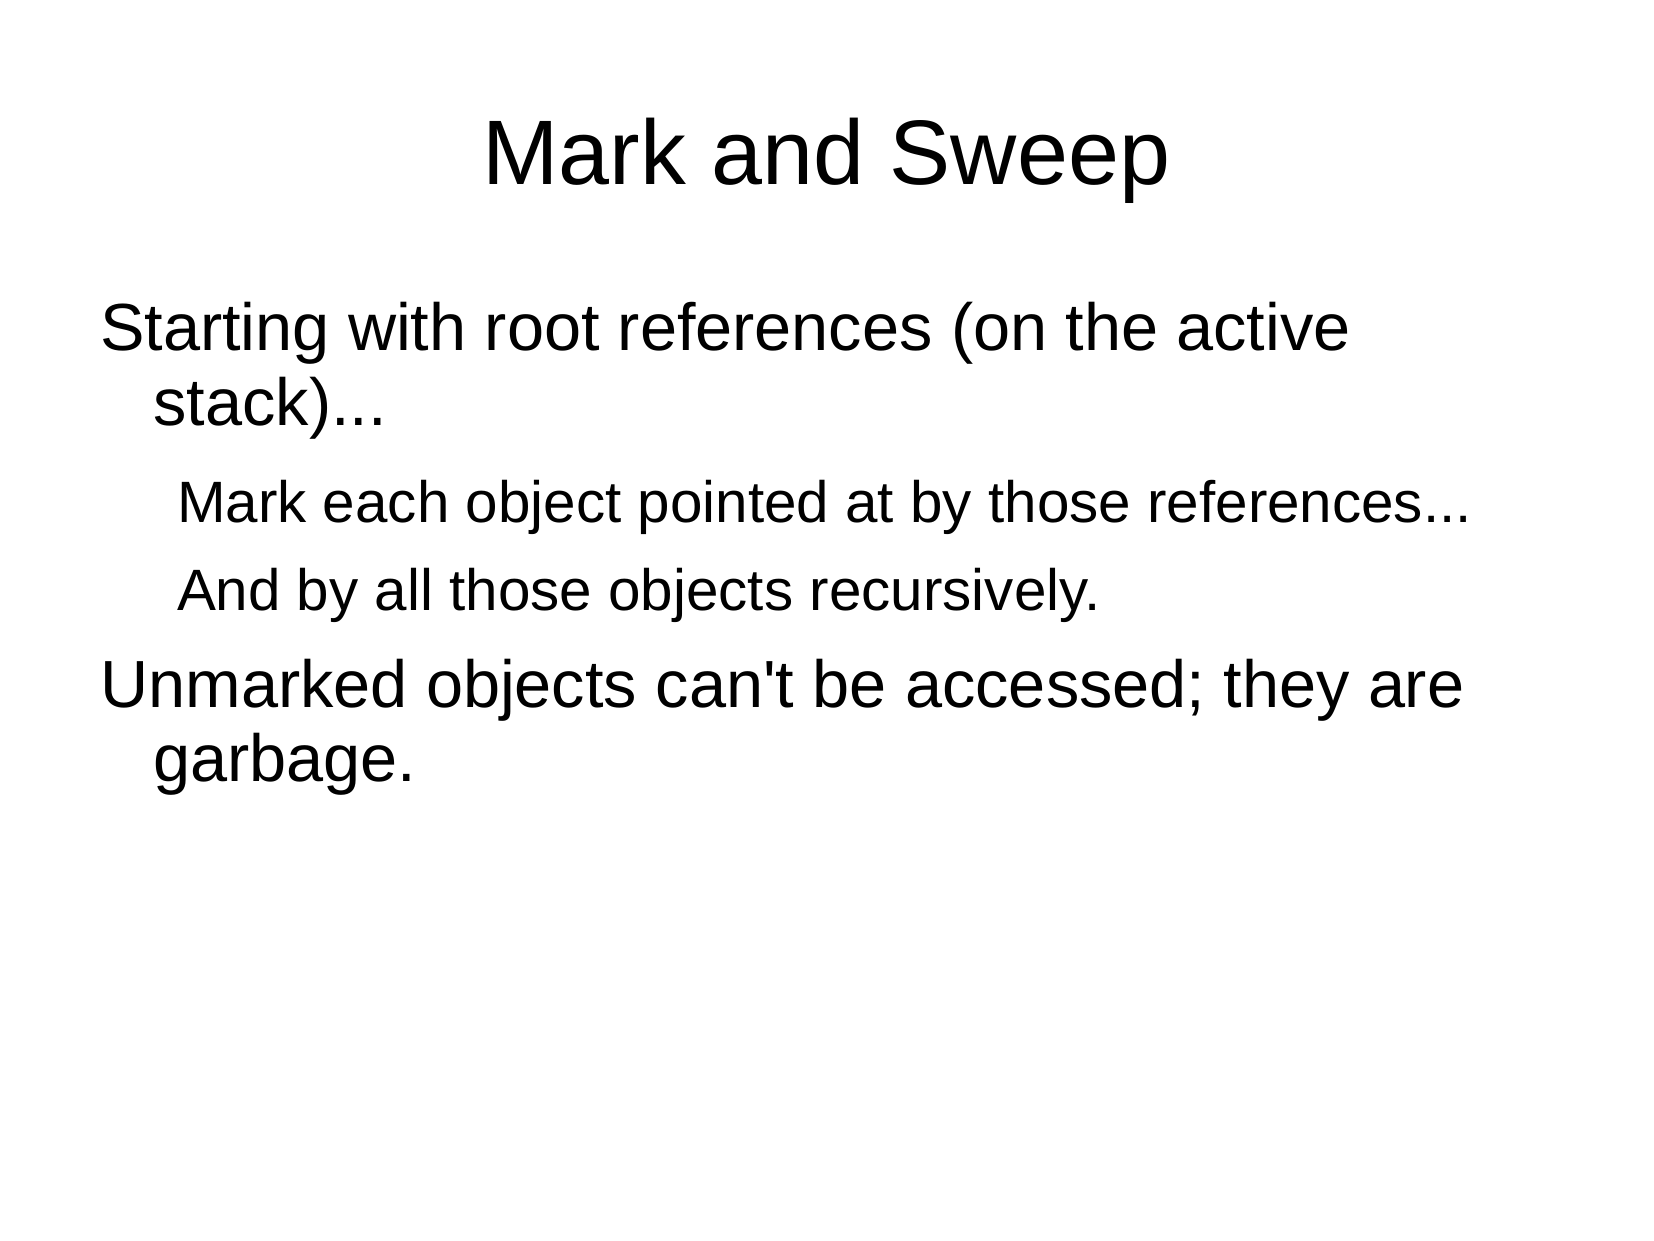

# Mark and Sweep
Starting with root references (on the active stack)...
Mark each object pointed at by those references...
And by all those objects recursively.
Unmarked objects can't be accessed; they are garbage.